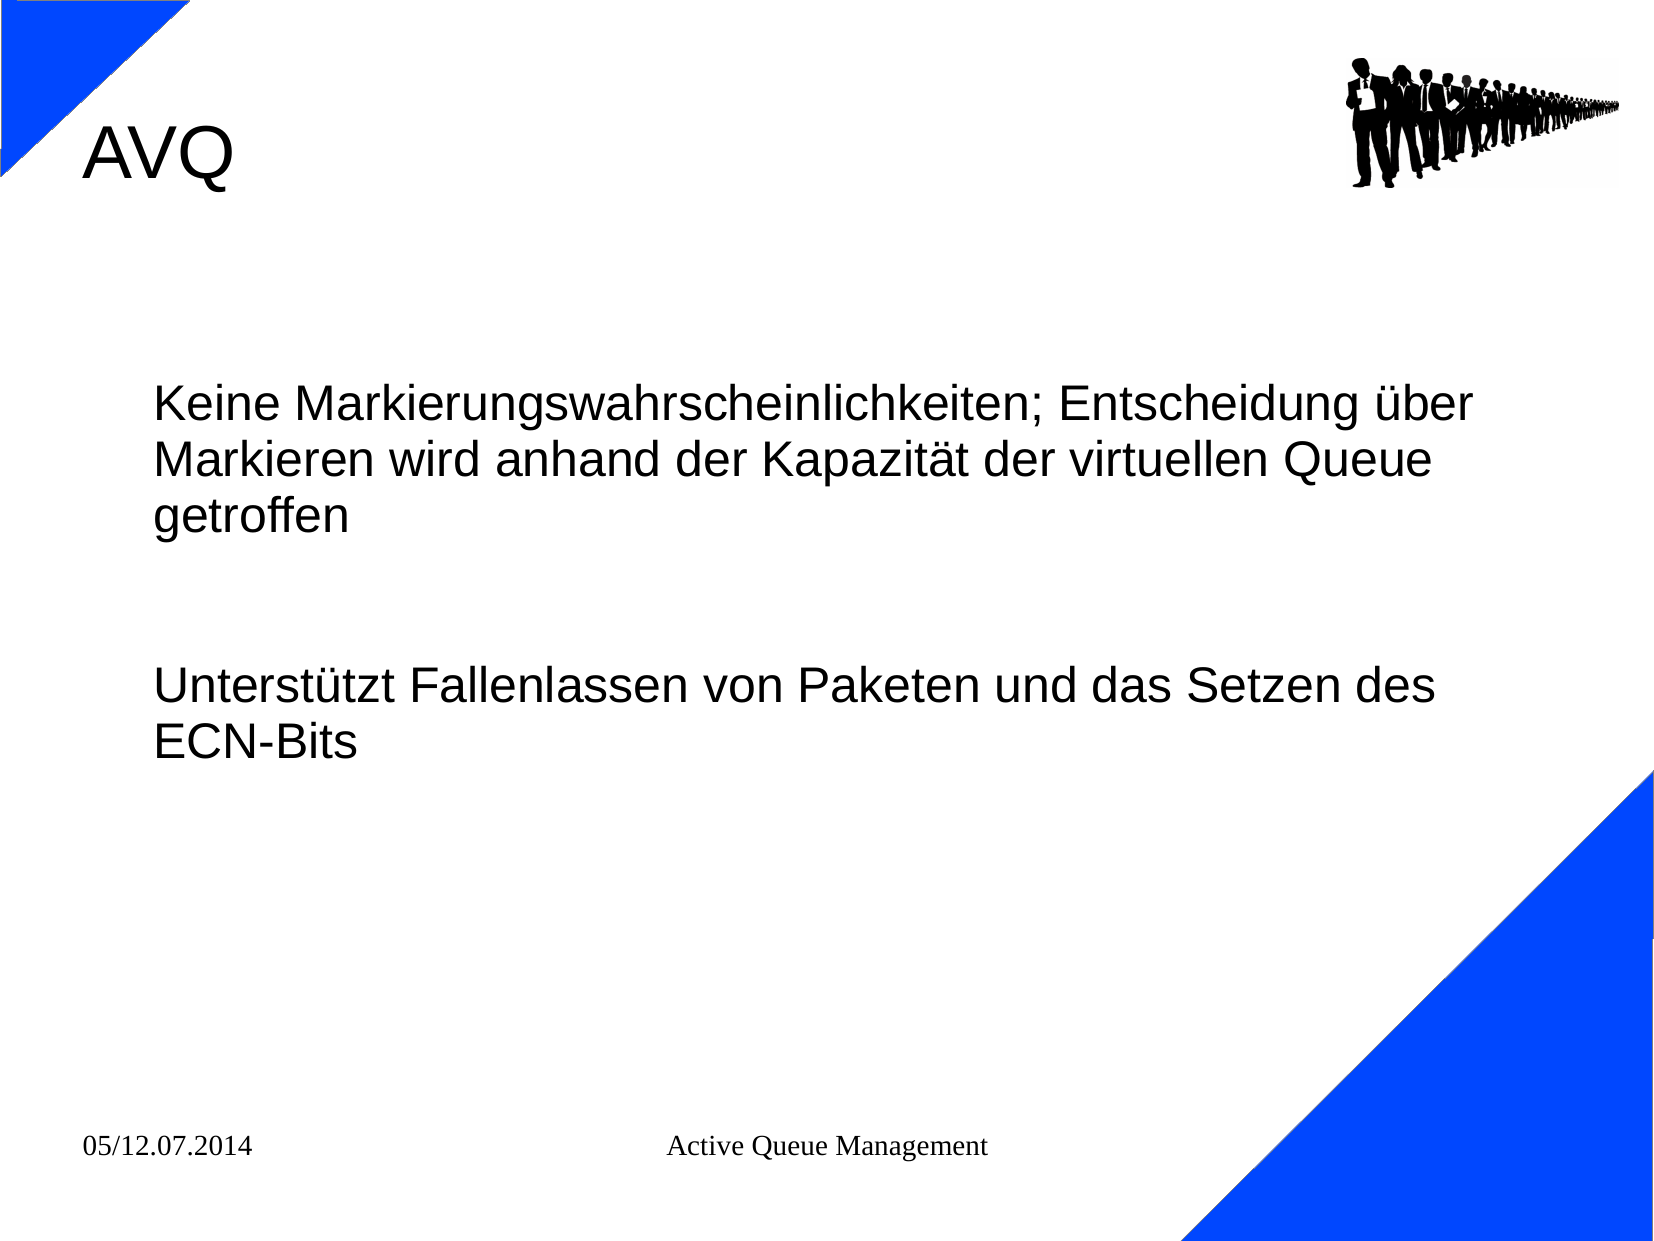

# AVQ
Keine Markierungswahrscheinlichkeiten; Entscheidung über Markieren wird anhand der Kapazität der virtuellen Queue getroffen
Unterstützt Fallenlassen von Paketen und das Setzen des ECN-Bits
05/12.07.2014
Active Queue Management
43